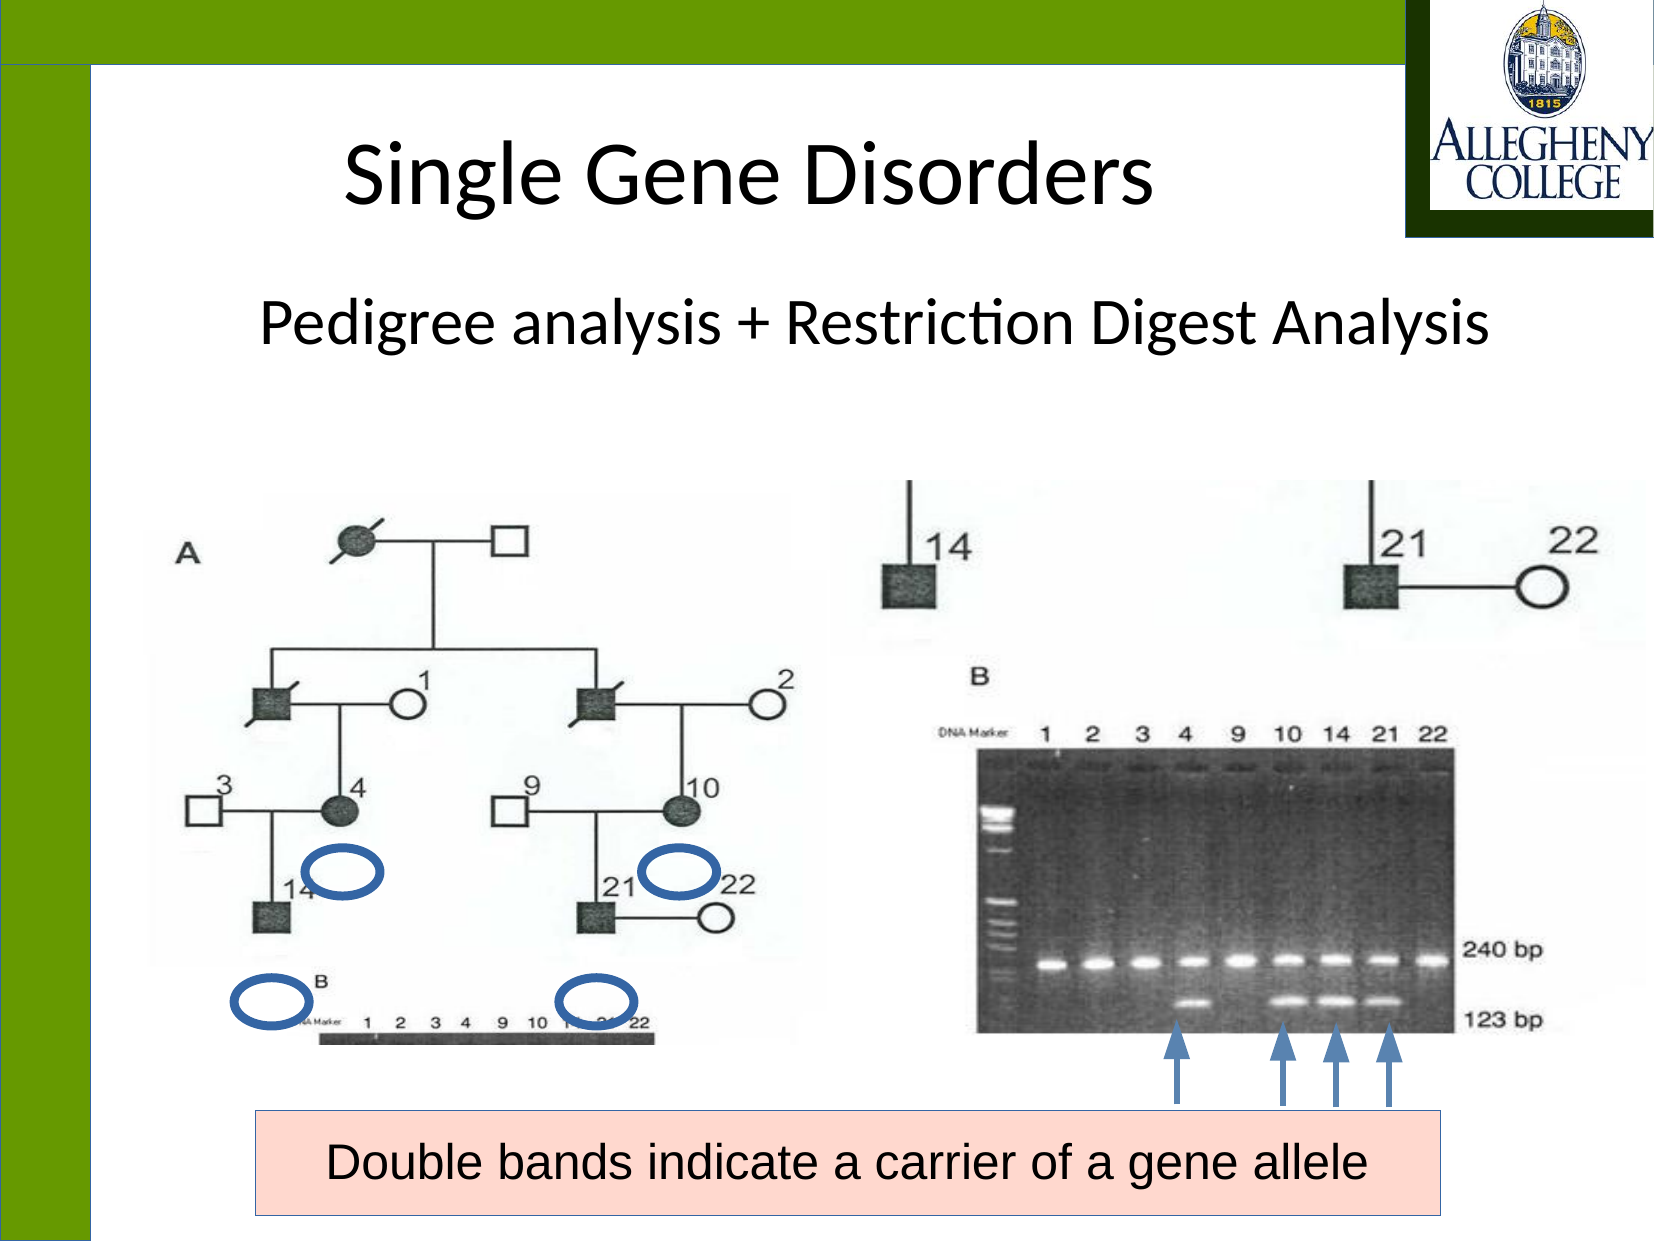

# Single Gene Disorders
Pedigree analysis + Restriction Digest Analysis
Double bands indicate a carrier of a gene allele